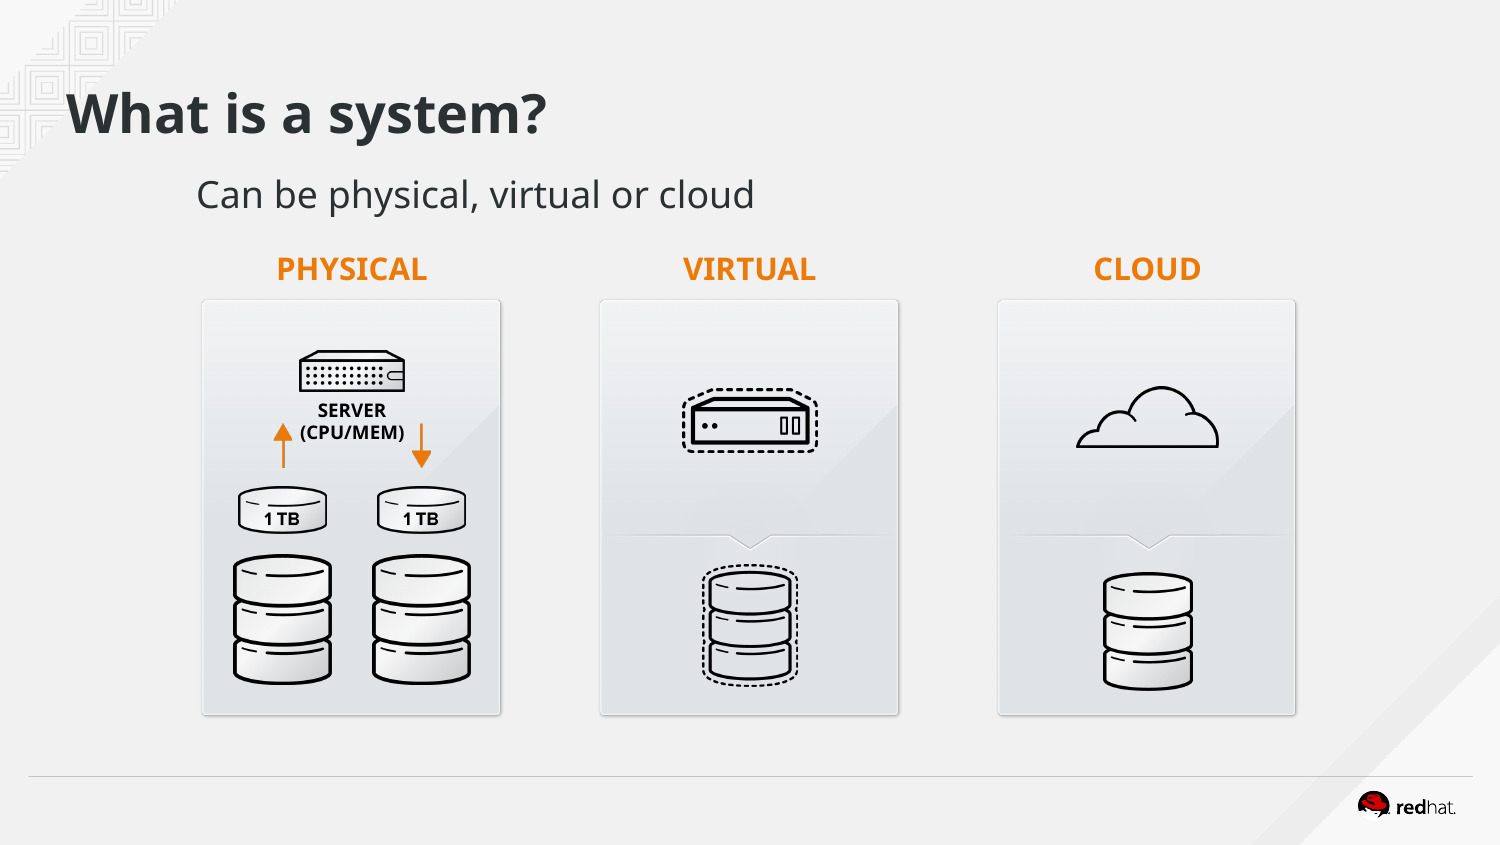

# What is a system?
Can be physical, virtual or cloud
PHYSICAL
VIRTUAL
CLOUD
SERVER
(CPU/MEM)